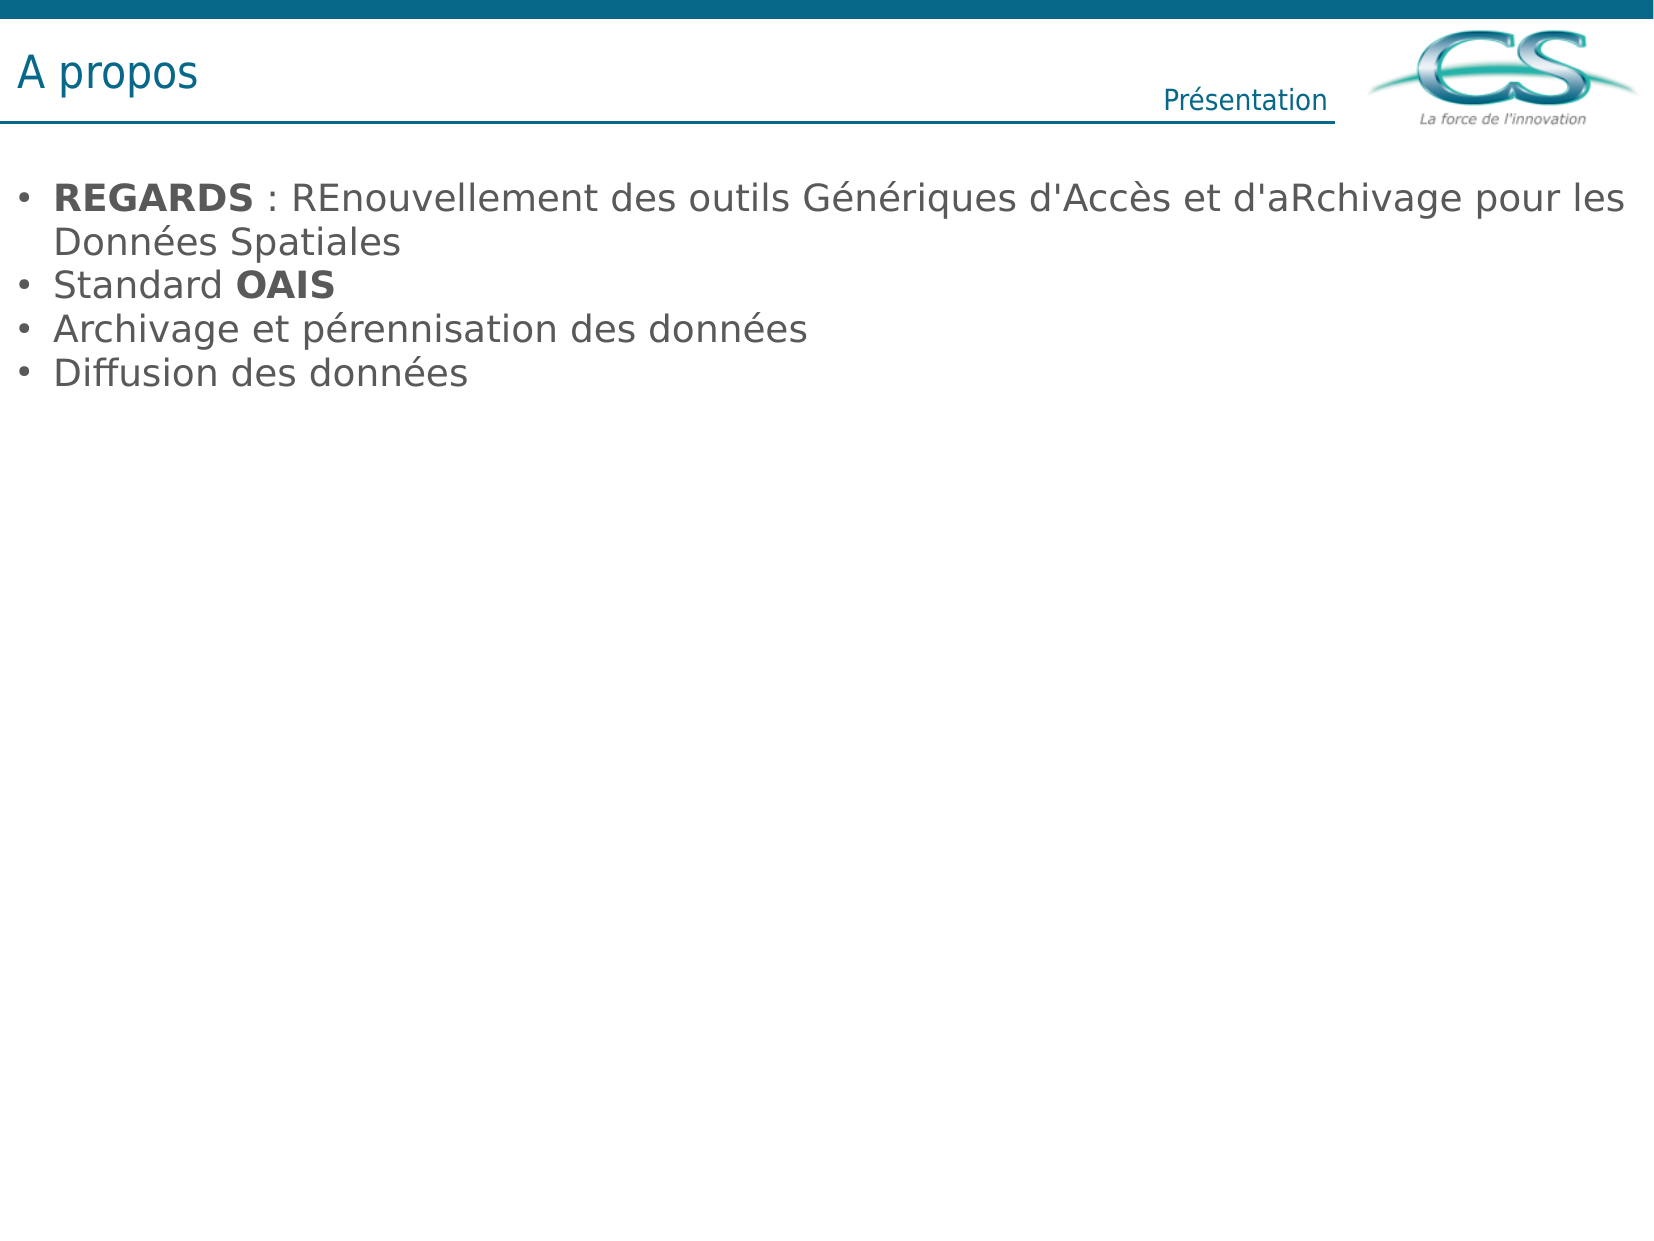

A propos
Présentation
# REGARDS : REnouvellement des outils Génériques d'Accès et d'aRchivage pour les Données Spatiales
Standard OAIS
Archivage et pérennisation des données
Diffusion des données